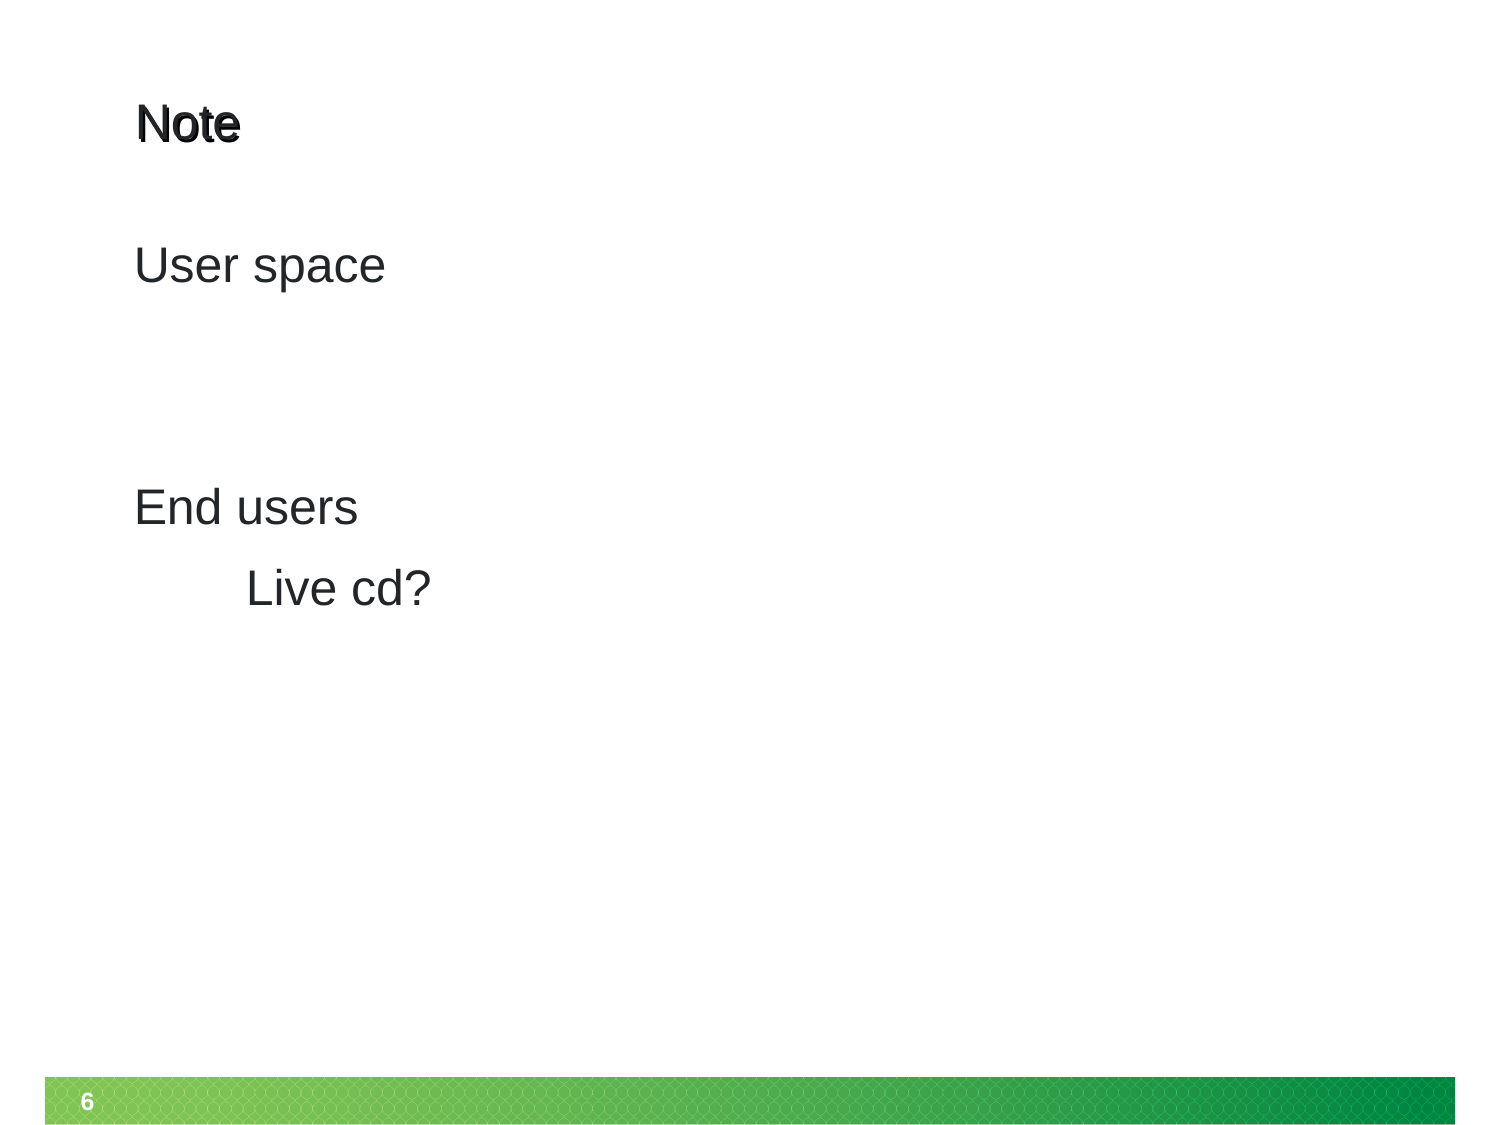

# Note
User space
End users
 Live cd?